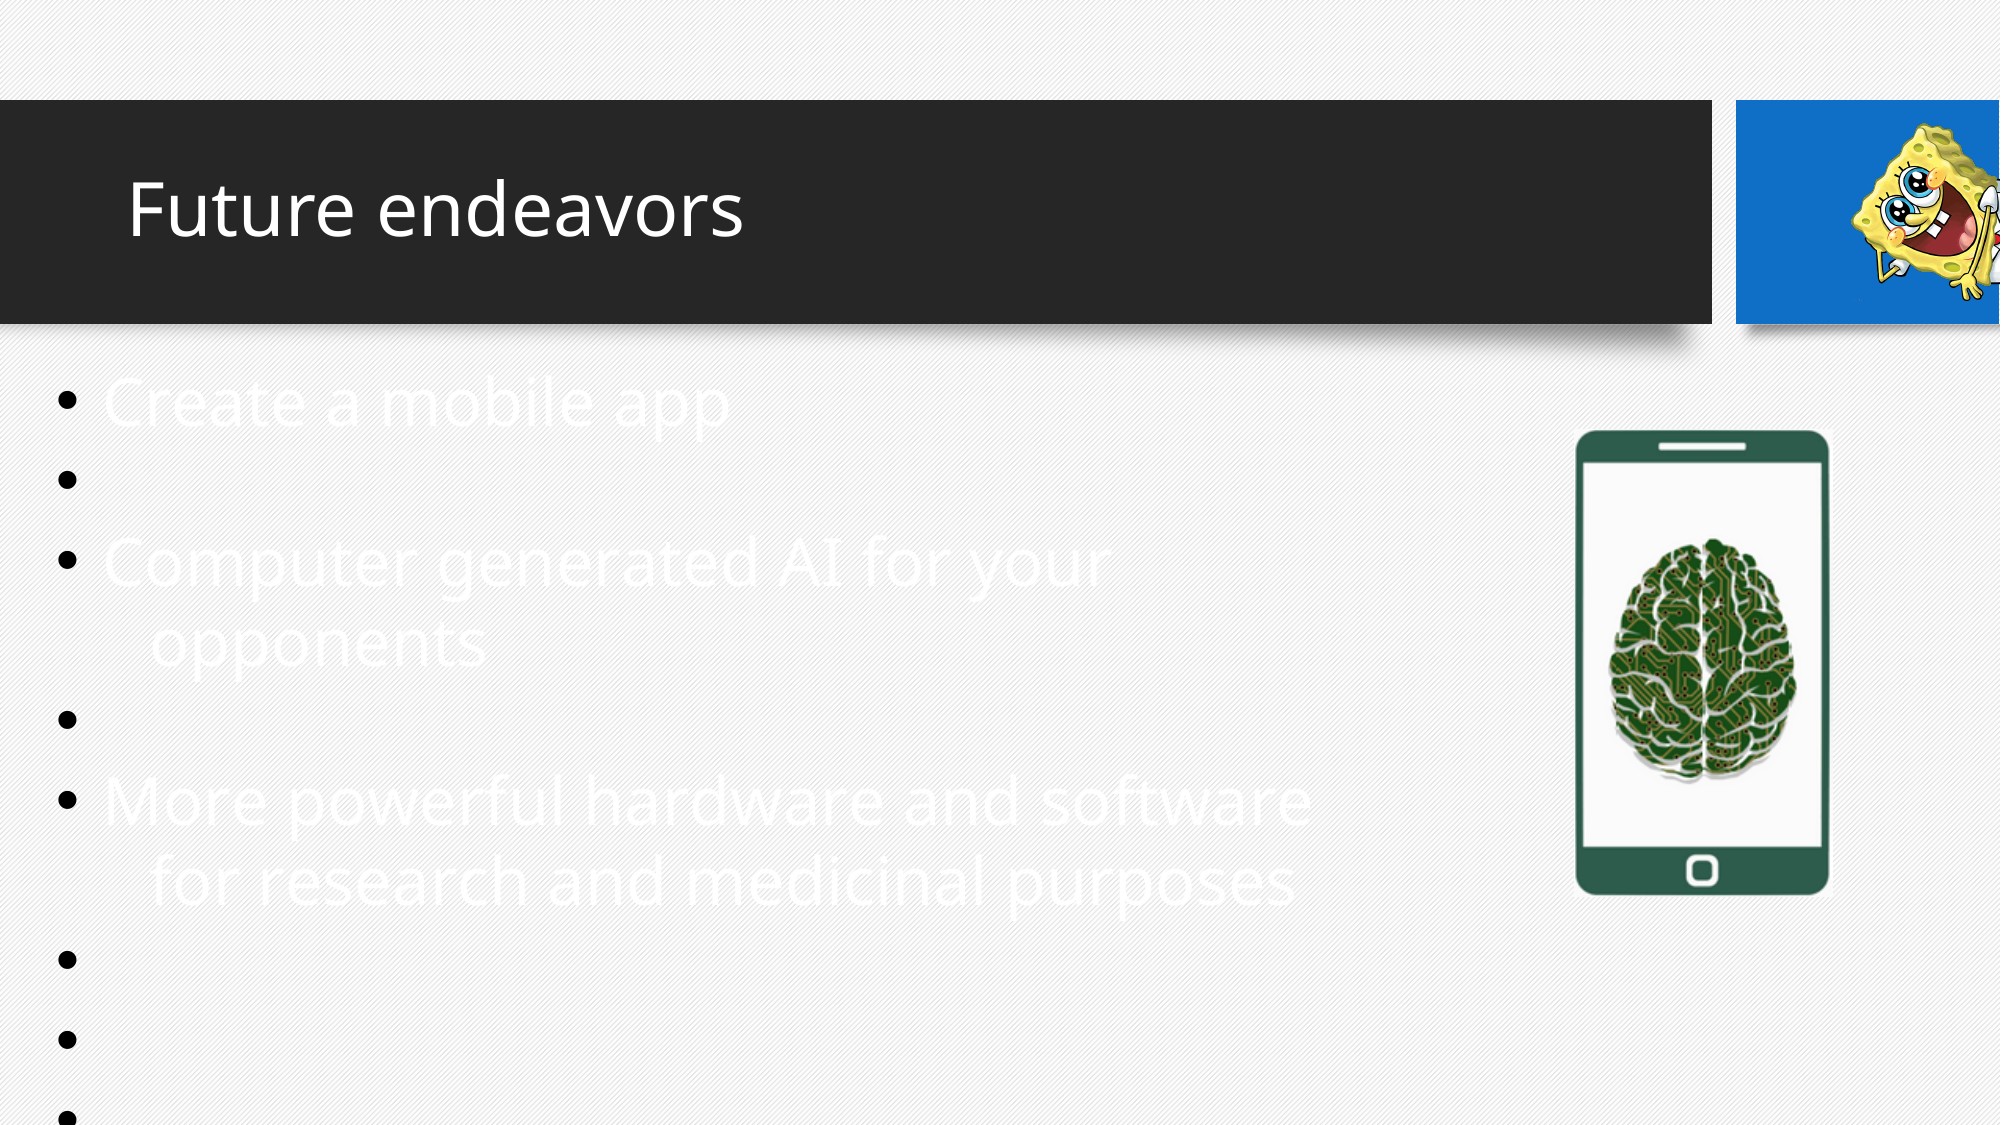

# Future endeavors
Create a mobile app
Computer generated AI for your opponents
More powerful hardware and software for research and medicinal purposes